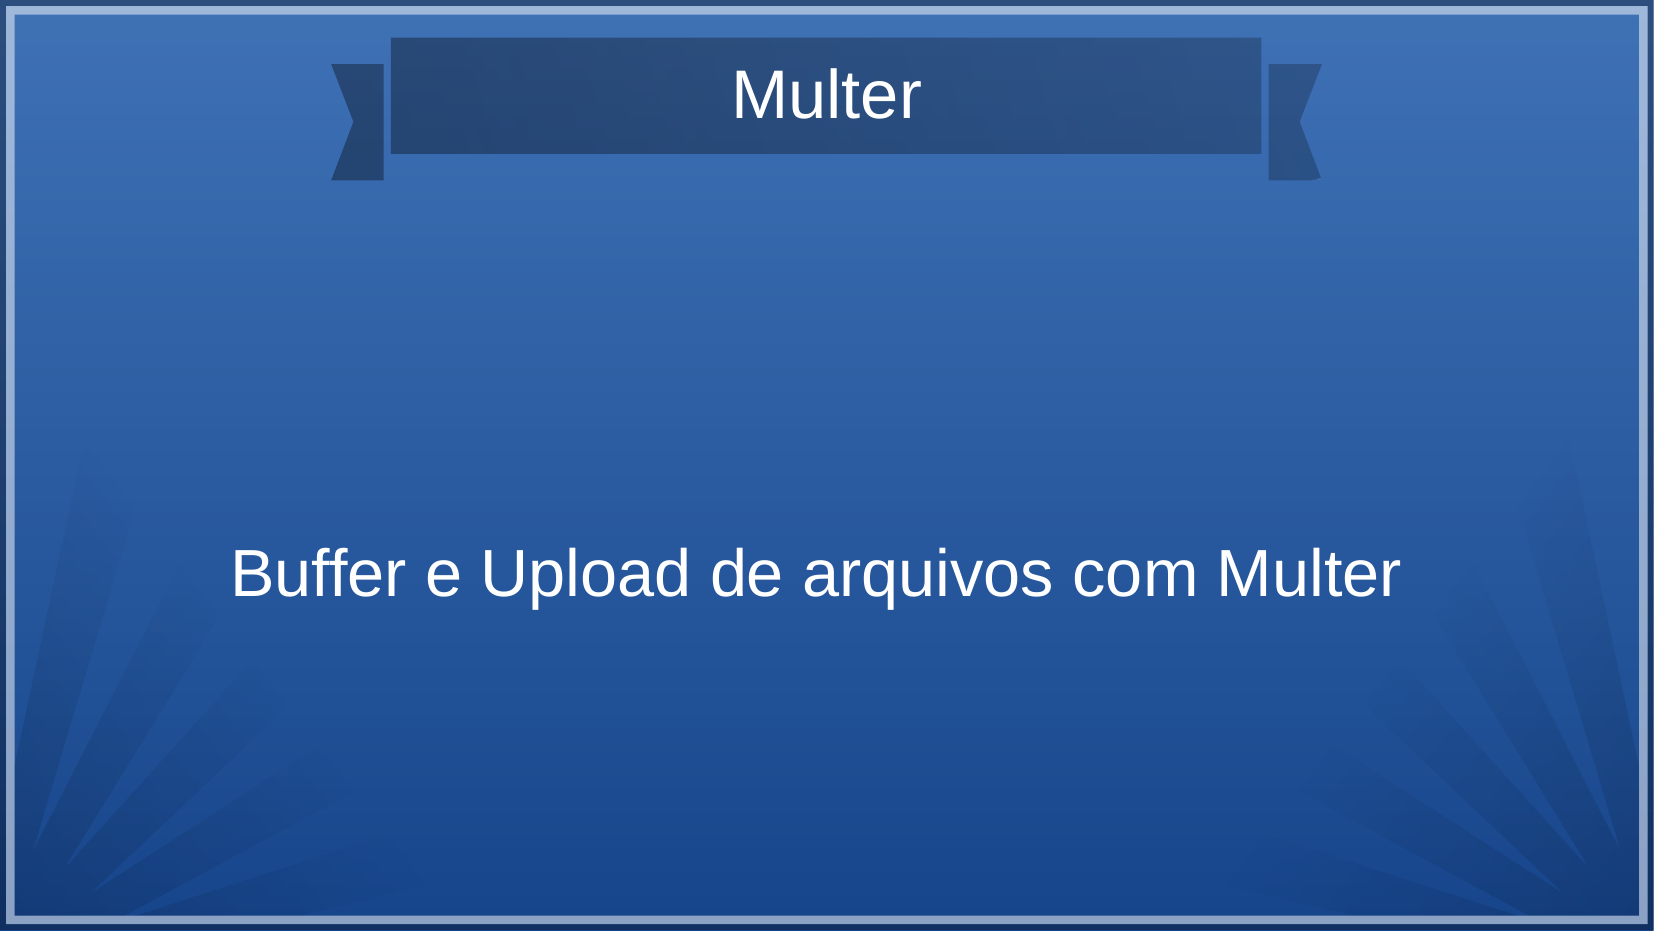

# Multer
		Buffer e Upload de arquivos com Multer